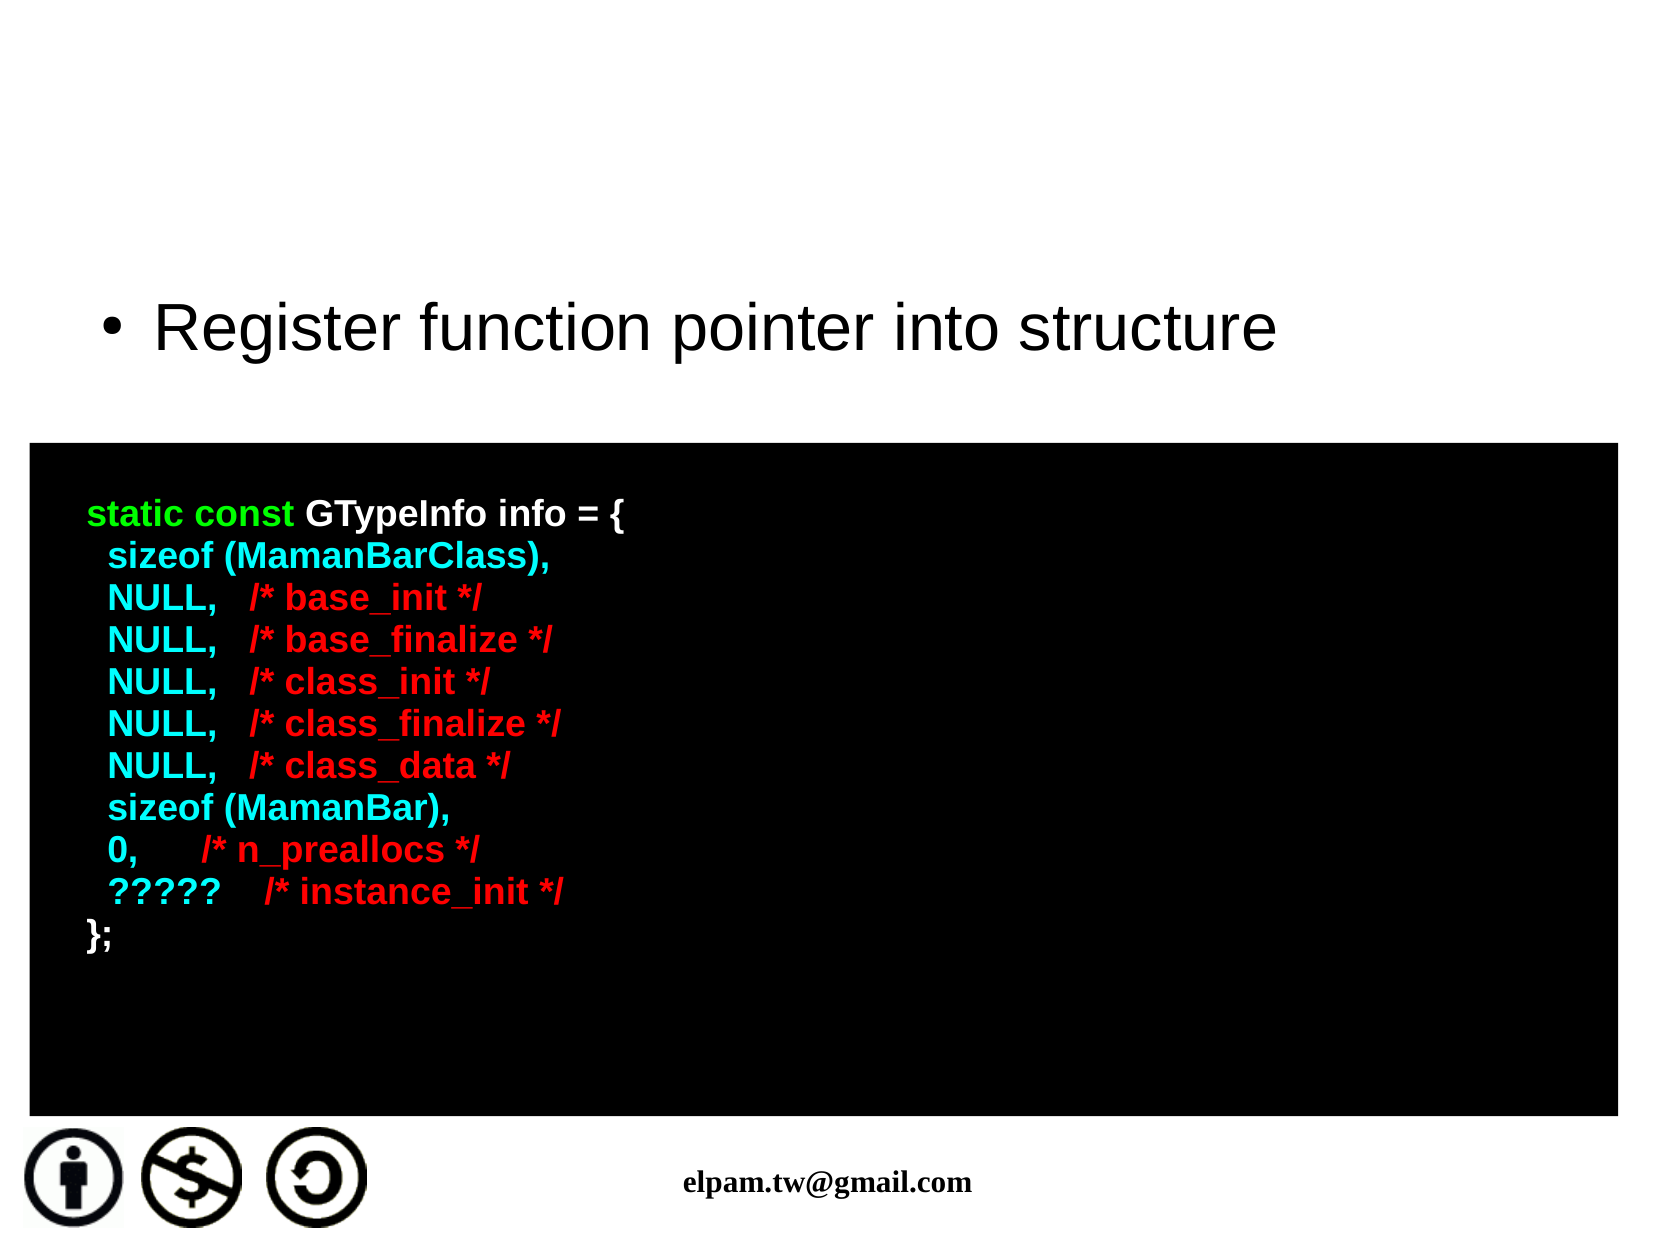

#
Register function pointer into structure
 static const GTypeInfo info = {
 sizeof (MamanBarClass),
 NULL, /* base_init */
 NULL, /* base_finalize */
 NULL, /* class_init */
 NULL, /* class_finalize */
 NULL, /* class_data */
 sizeof (MamanBar),
 0, /* n_preallocs */
 ????? /* instance_init */
 };